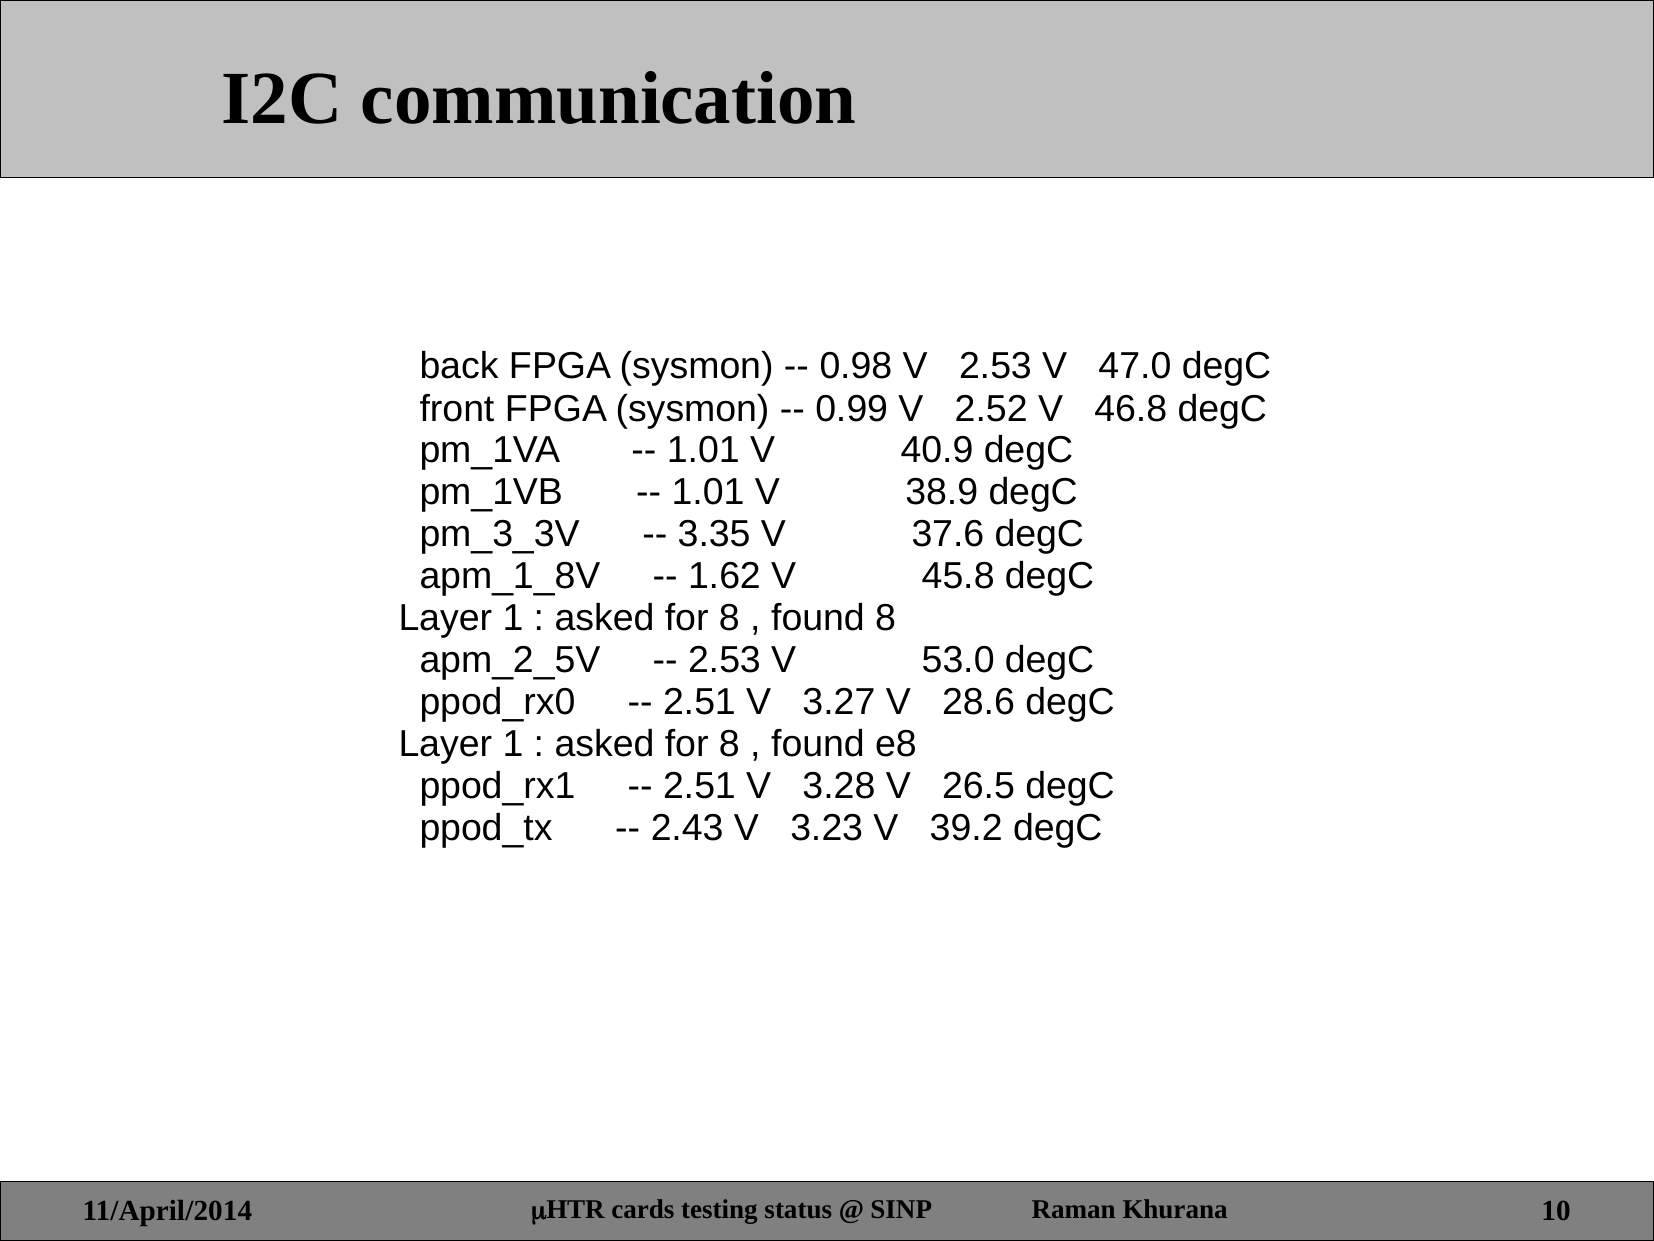

I2C communication
 back FPGA (sysmon) -- 0.98 V 2.53 V 47.0 degC
 front FPGA (sysmon) -- 0.99 V 2.52 V 46.8 degC
 pm_1VA -- 1.01 V 40.9 degC
 pm_1VB -- 1.01 V 38.9 degC
 pm_3_3V -- 3.35 V 37.6 degC
 apm_1_8V -- 1.62 V 45.8 degC
Layer 1 : asked for 8 , found 8
 apm_2_5V -- 2.53 V 53.0 degC
 ppod_rx0 -- 2.51 V 3.27 V 28.6 degC
Layer 1 : asked for 8 , found e8
 ppod_rx1 -- 2.51 V 3.28 V 26.5 degC
 ppod_tx -- 2.43 V 3.23 V 39.2 degC
10